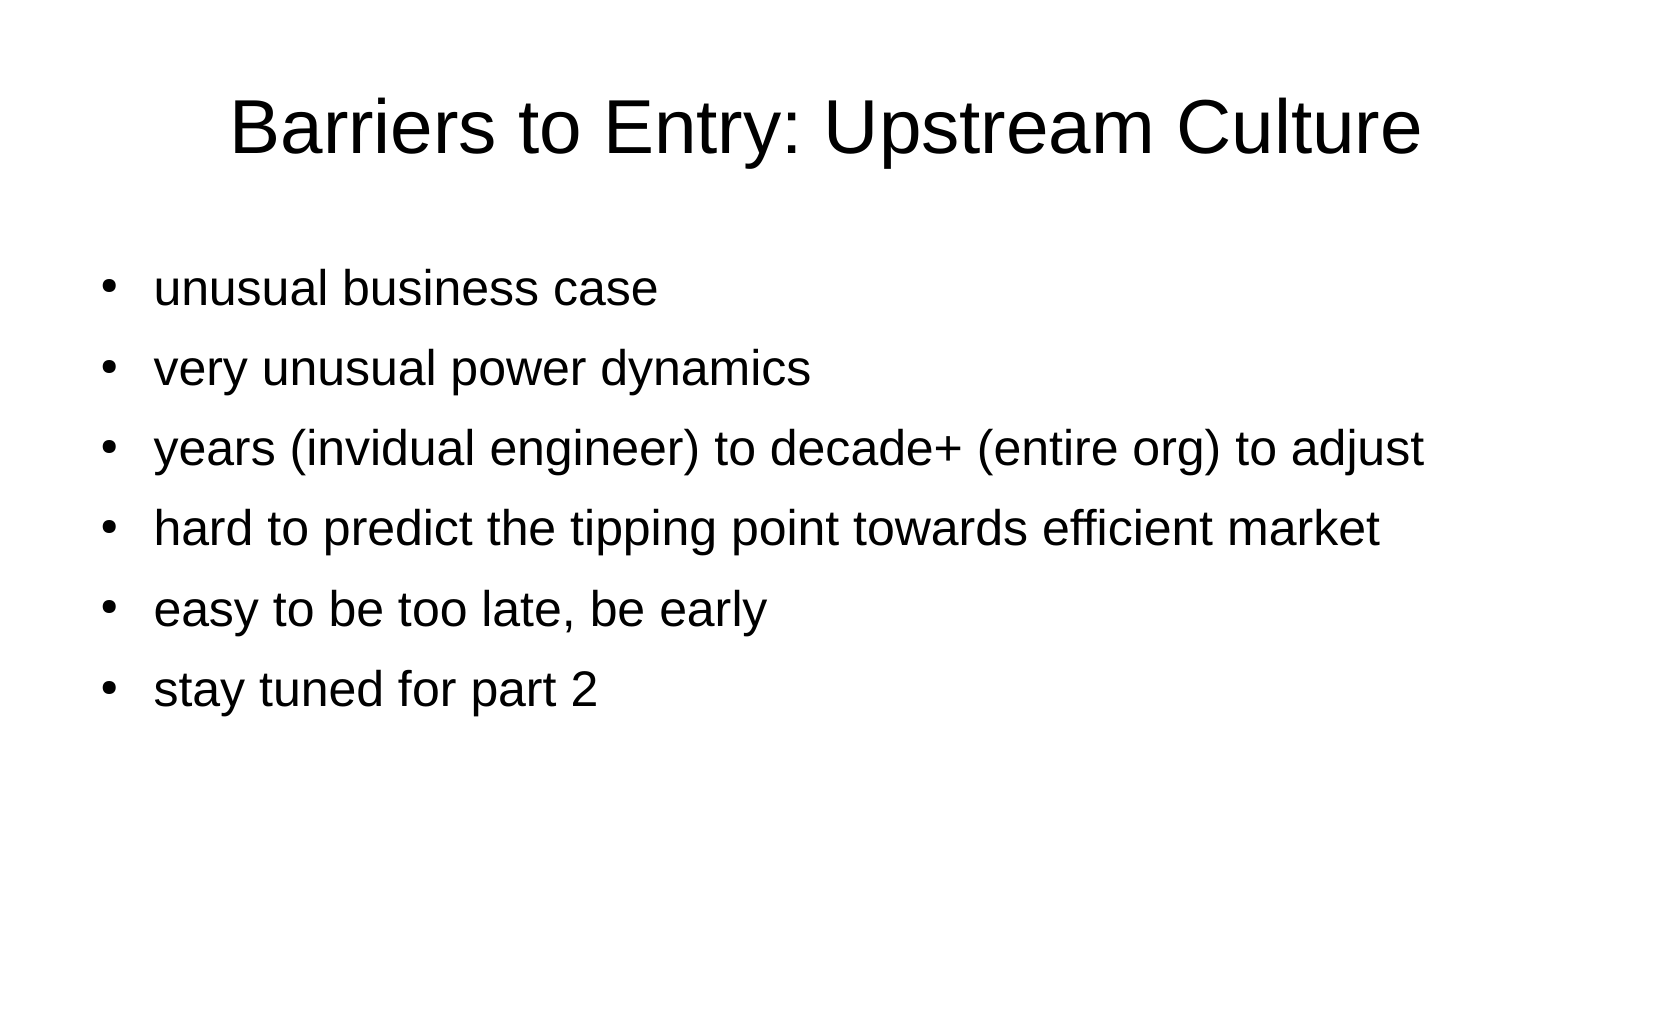

# Barriers to Entry: Upstream Culture
unusual business case
very unusual power dynamics
years (invidual engineer) to decade+ (entire org) to adjust
hard to predict the tipping point towards efficient market
easy to be too late, be early
stay tuned for part 2